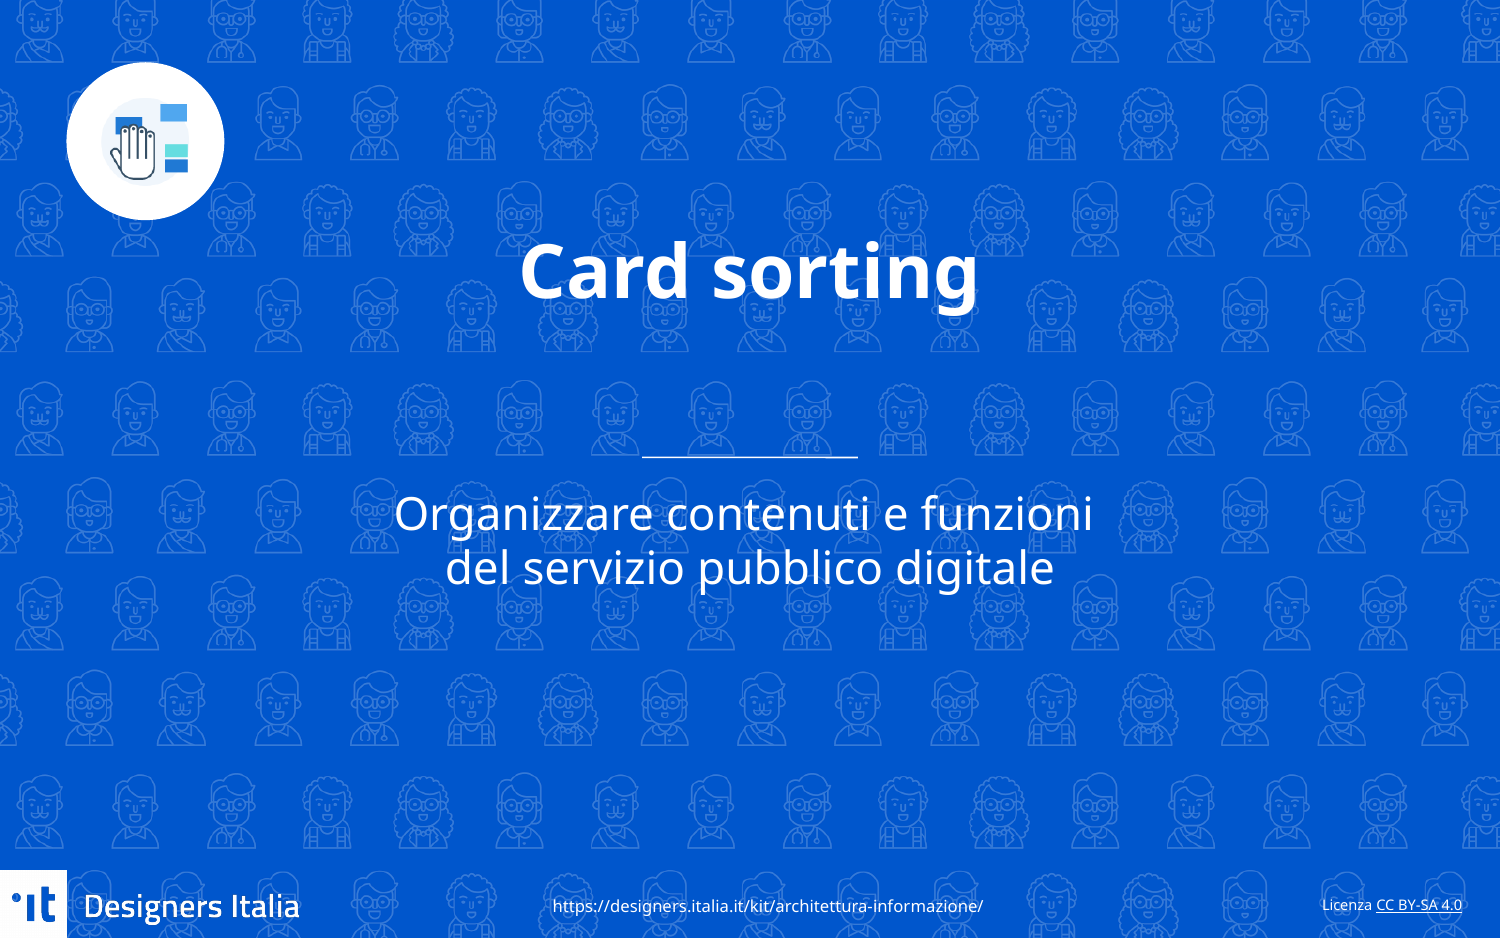

Card sorting
Organizzare contenuti e funzioni
del servizio pubblico digitale
https://designers.italia.it/kit/architettura-informazione/
Licenza CC BY-SA 4.0